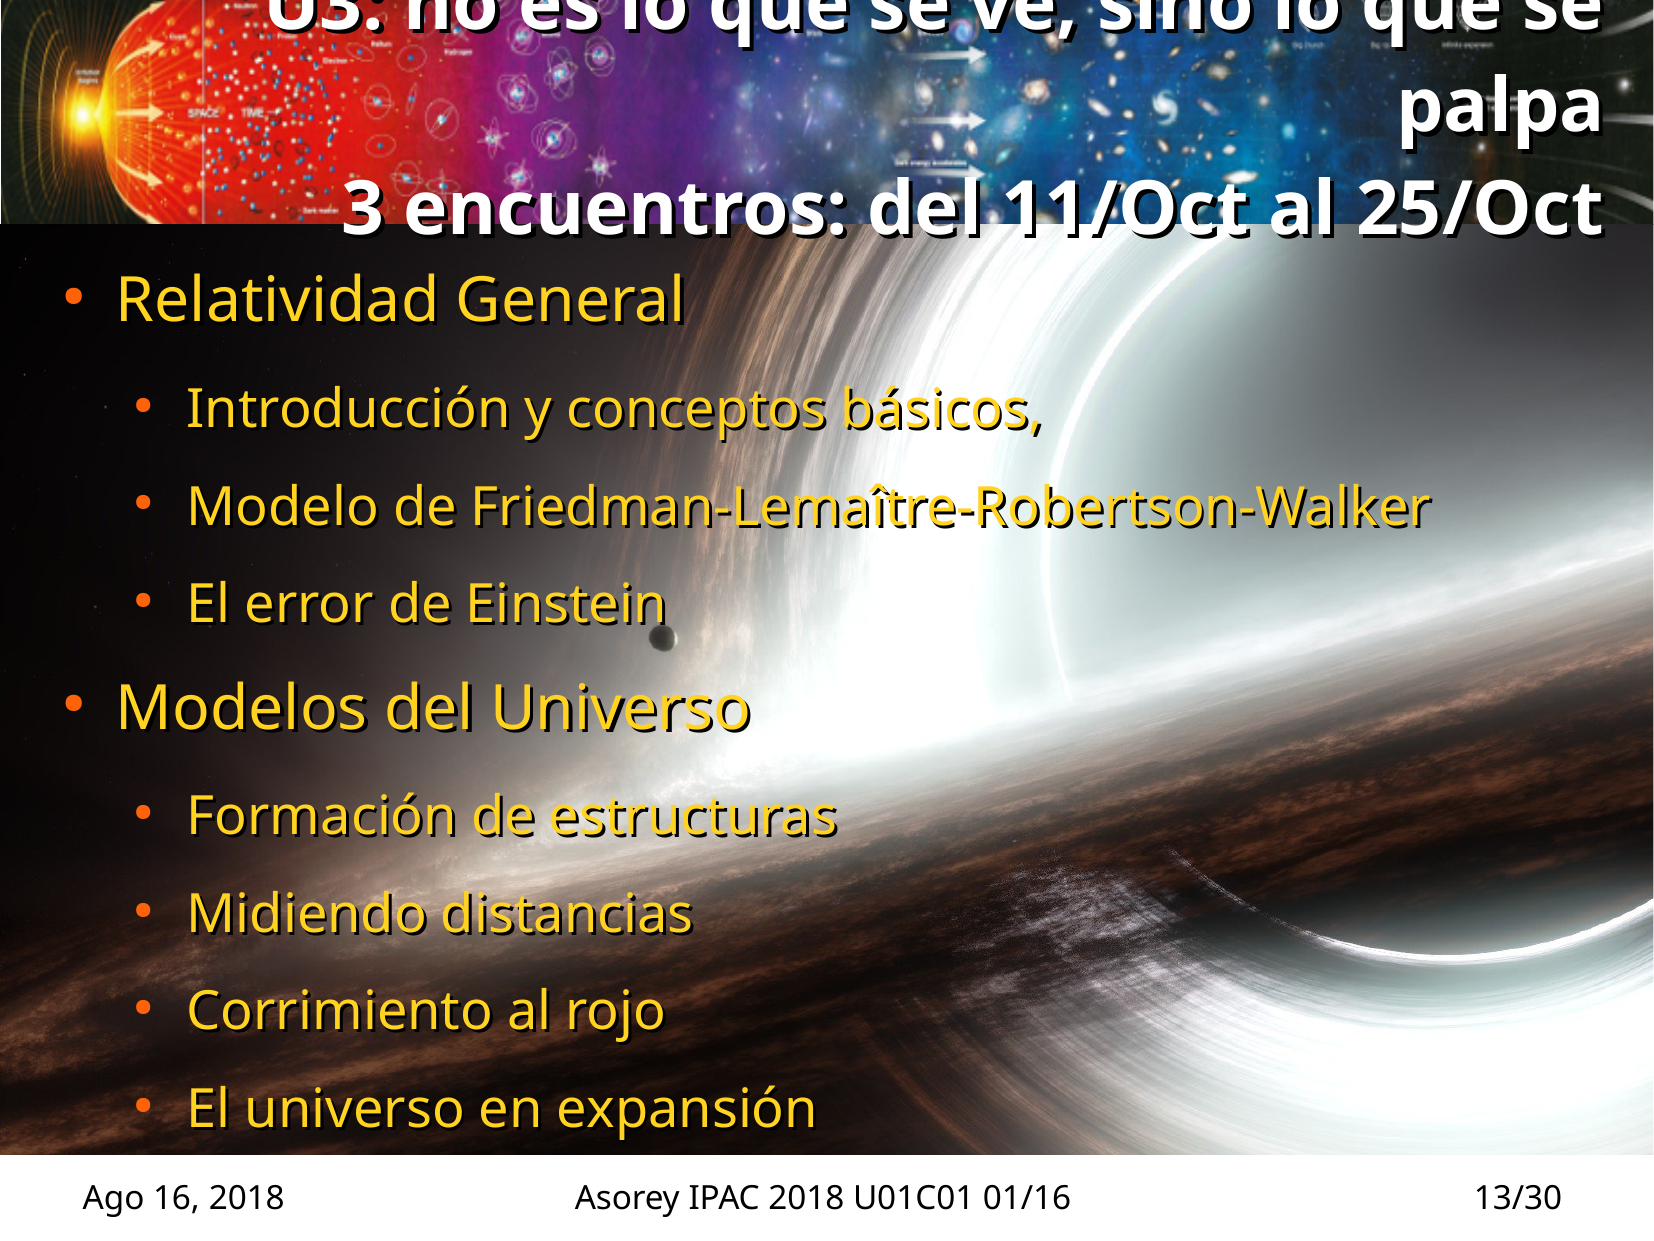

# U3: no es lo que se ve, sino lo que se palpa 3 encuentros: del 11/Oct al 25/Oct
Relatividad General
Introducción y conceptos básicos,
Modelo de Friedman-Lemaître-Robertson-Walker
El error de Einstein
Modelos del Universo
Formación de estructuras
Midiendo distancias
Corrimiento al rojo
El universo en expansión
Ago 16, 2018
Asorey IPAC 2018 U01C01 01/16
13